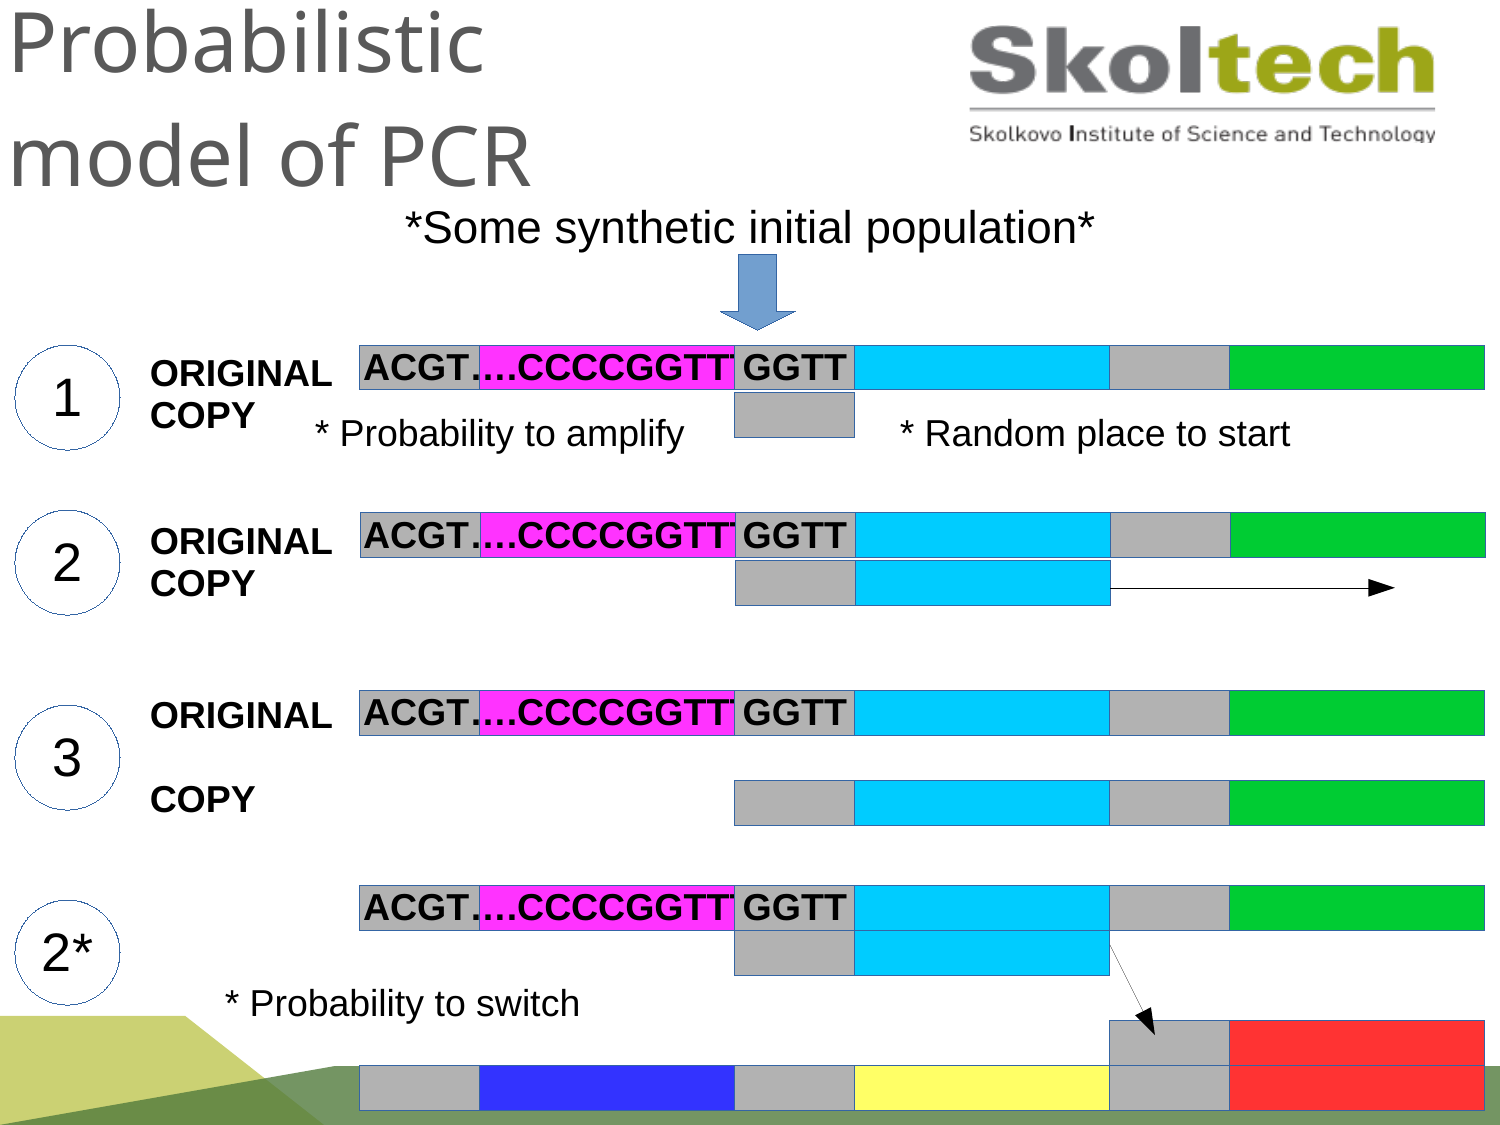

Probabilistic model of PCR
*Some synthetic initial population*
1
ORIGINAL
COPY
ACGT….CCCCGGTTTAA….
GGTT
* Probability to amplify
* Random place to start
2
ORIGINAL
COPY
ACGT….CCCCGGTTTAA….
GGTT
ORIGINAL
COPY
ACGT….CCCCGGTTTAA….
GGTT
3
ACGT….CCCCGGTTTAA….
GGTT
2*
* Probability to switch